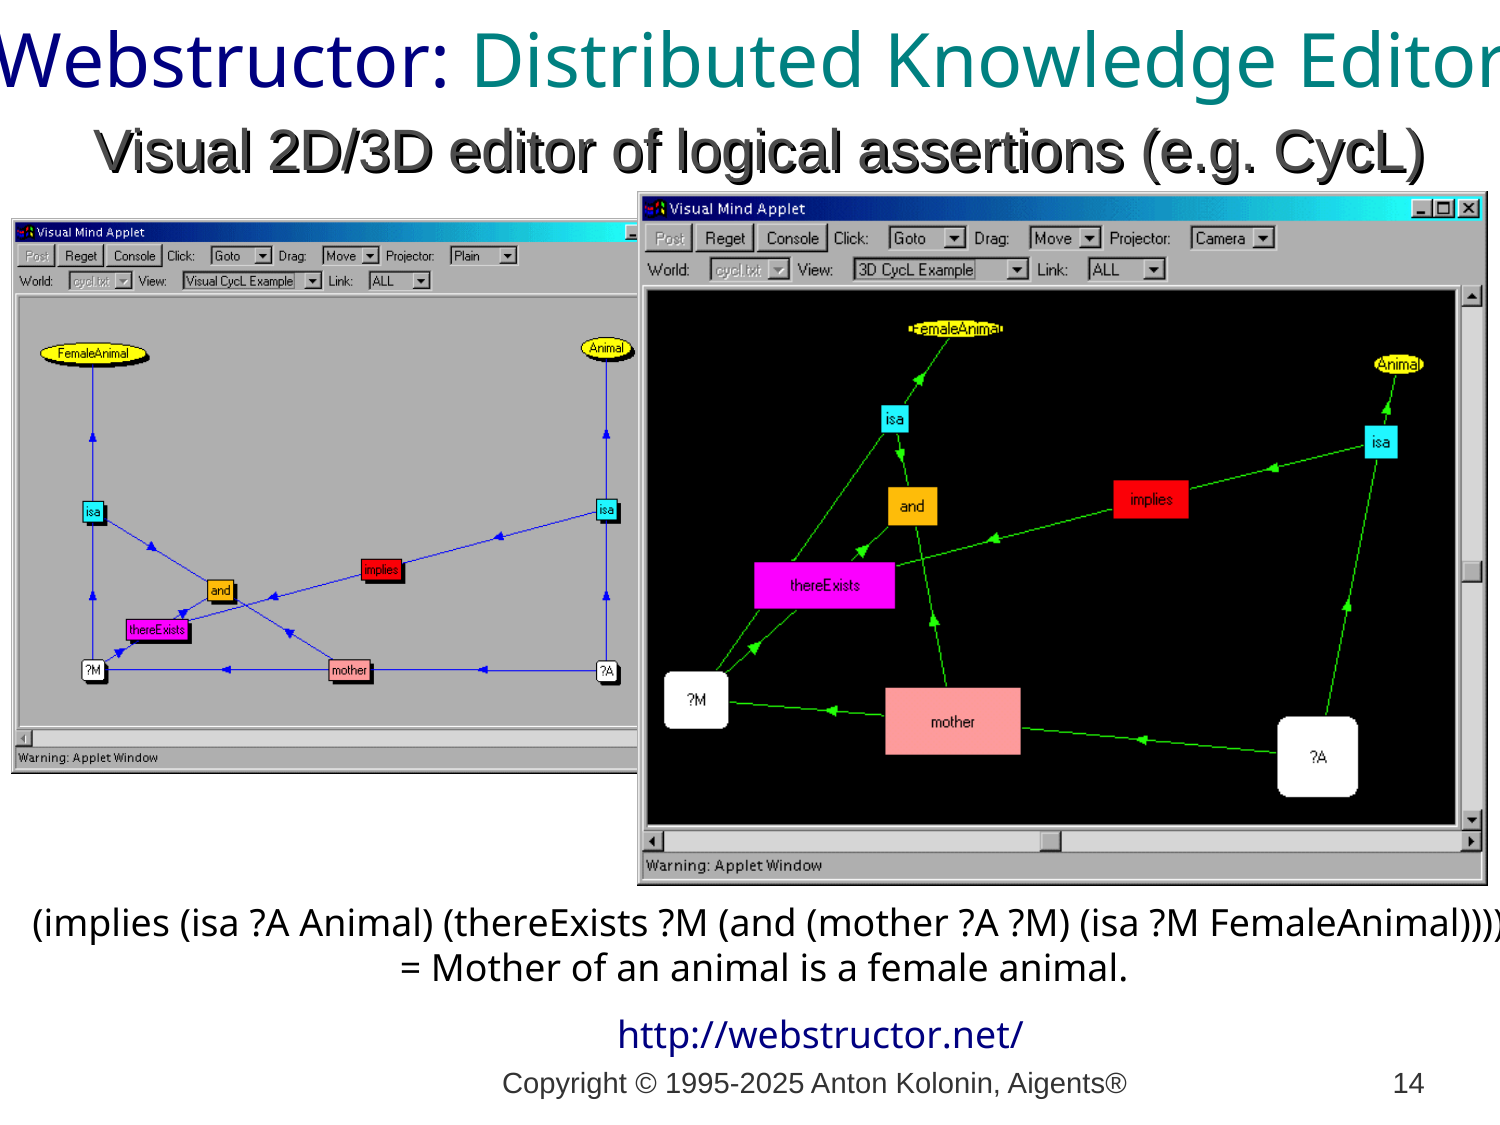

Webstructor: Distributed Knowledge Editor
# Visual 2D/3D editor of logical assertions (e.g. CycL)
(implies (isa ?A Animal) (thereExists ?M (and (mother ?A ?M) (isa ?M FemaleAnimal))))
= Mother of an animal is a female animal.
http://webstructor.net/
Copyright © 1995-2025 Anton Kolonin, Aigents®
14